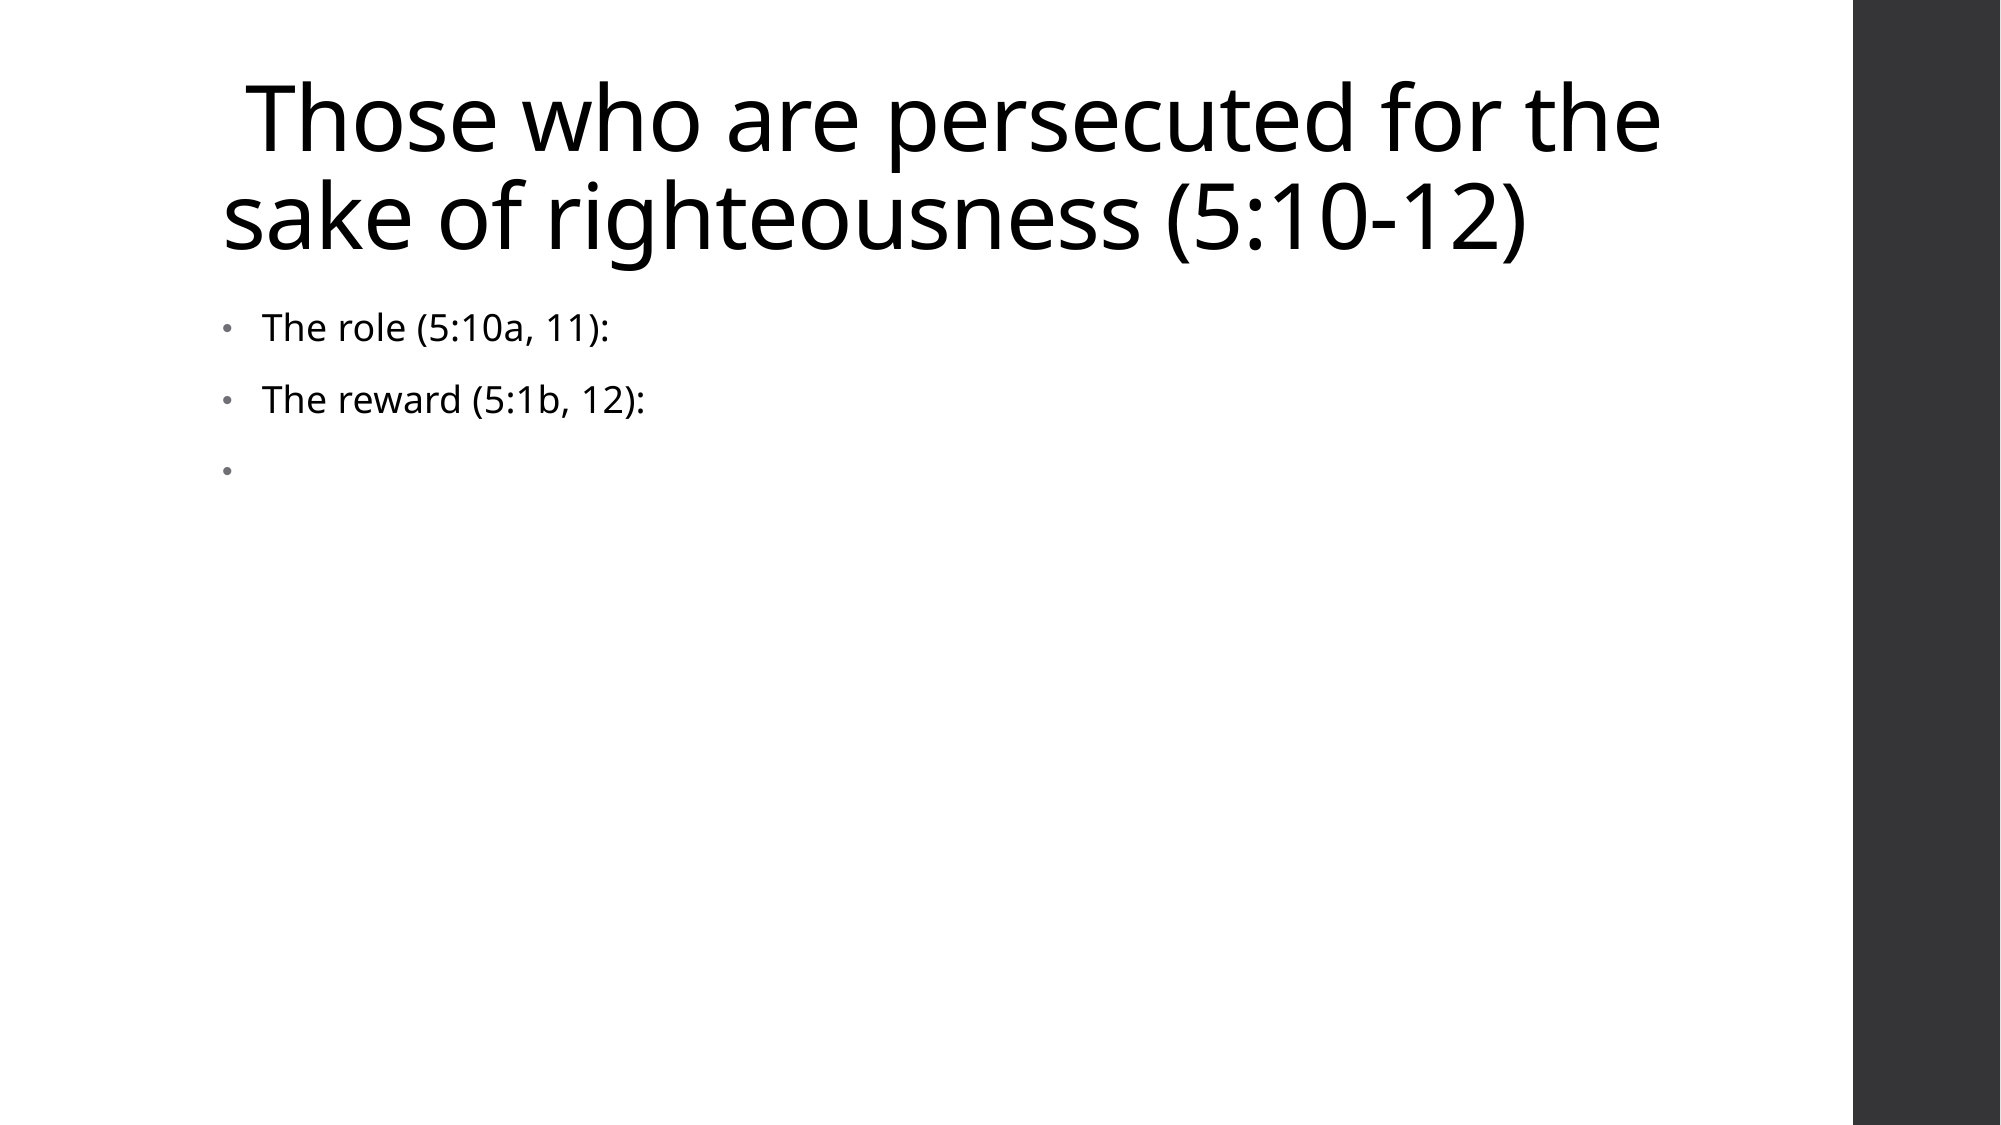

# Those who are persecuted for the sake of righteousness (5:10-12)
 The role (5:10a, 11):
 The reward (5:1b, 12):